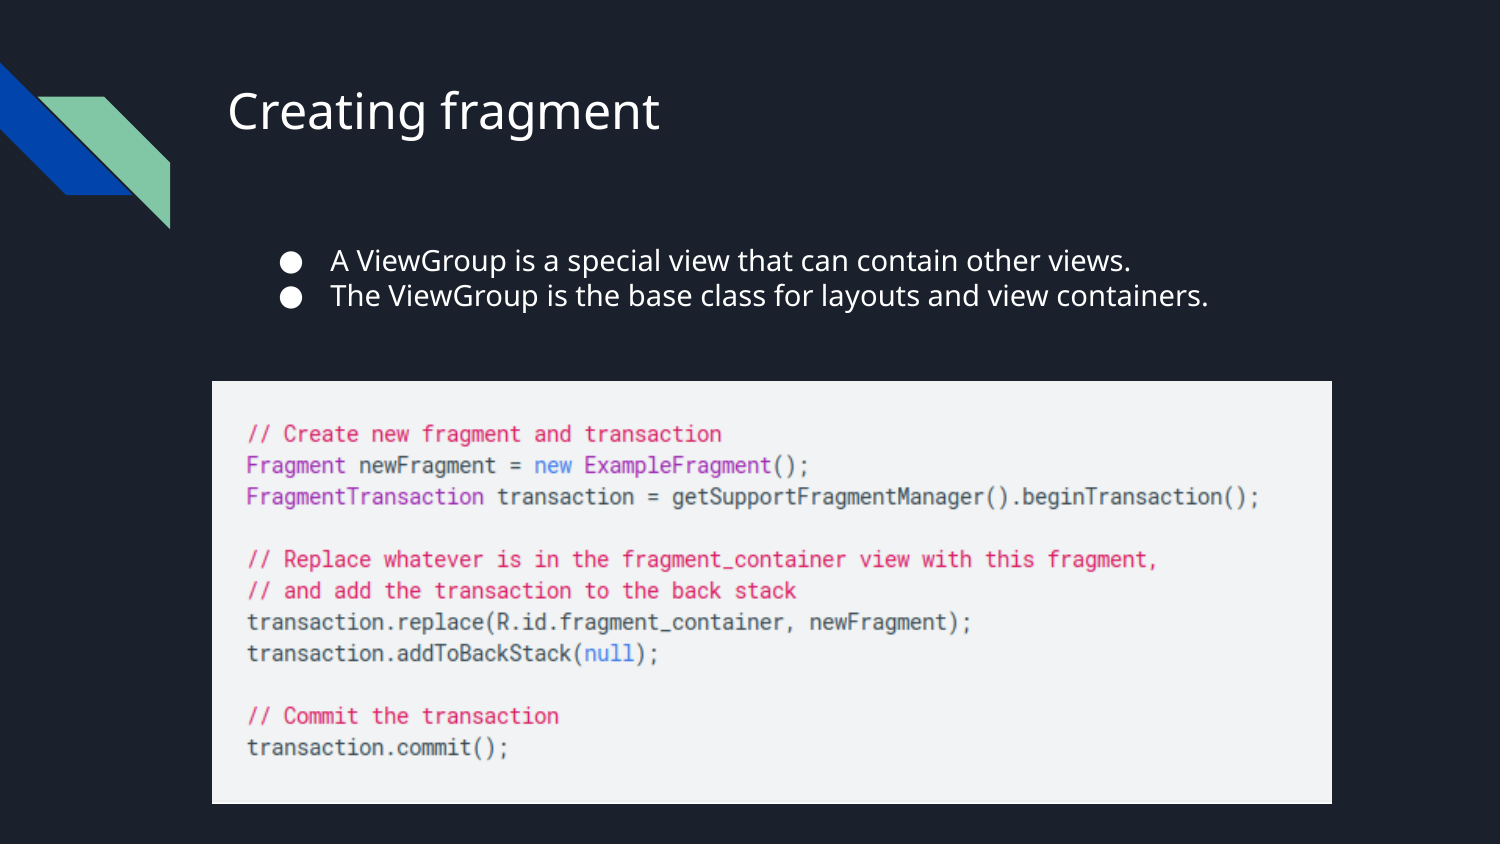

# Creating fragment
A ViewGroup is a special view that can contain other views.
The ViewGroup is the base class for layouts and view containers.